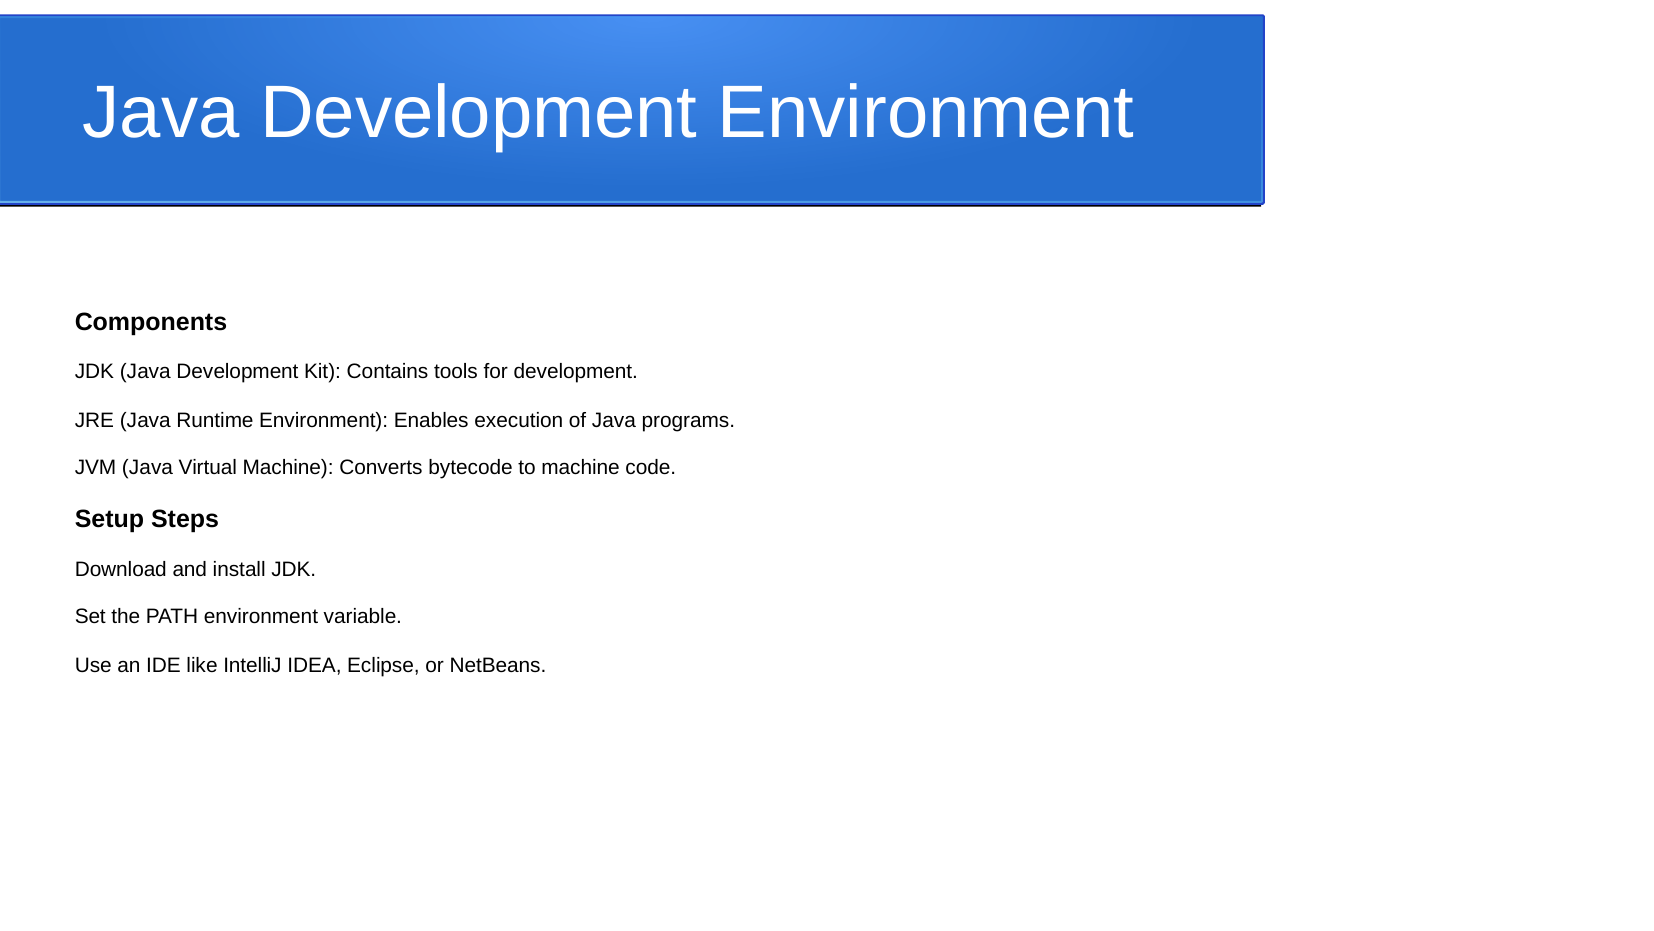

# Java Development Environment
Components
JDK (Java Development Kit): Contains tools for development.
JRE (Java Runtime Environment): Enables execution of Java programs.
JVM (Java Virtual Machine): Converts bytecode to machine code.
Setup Steps
Download and install JDK.
Set the PATH environment variable.
Use an IDE like IntelliJ IDEA, Eclipse, or NetBeans.